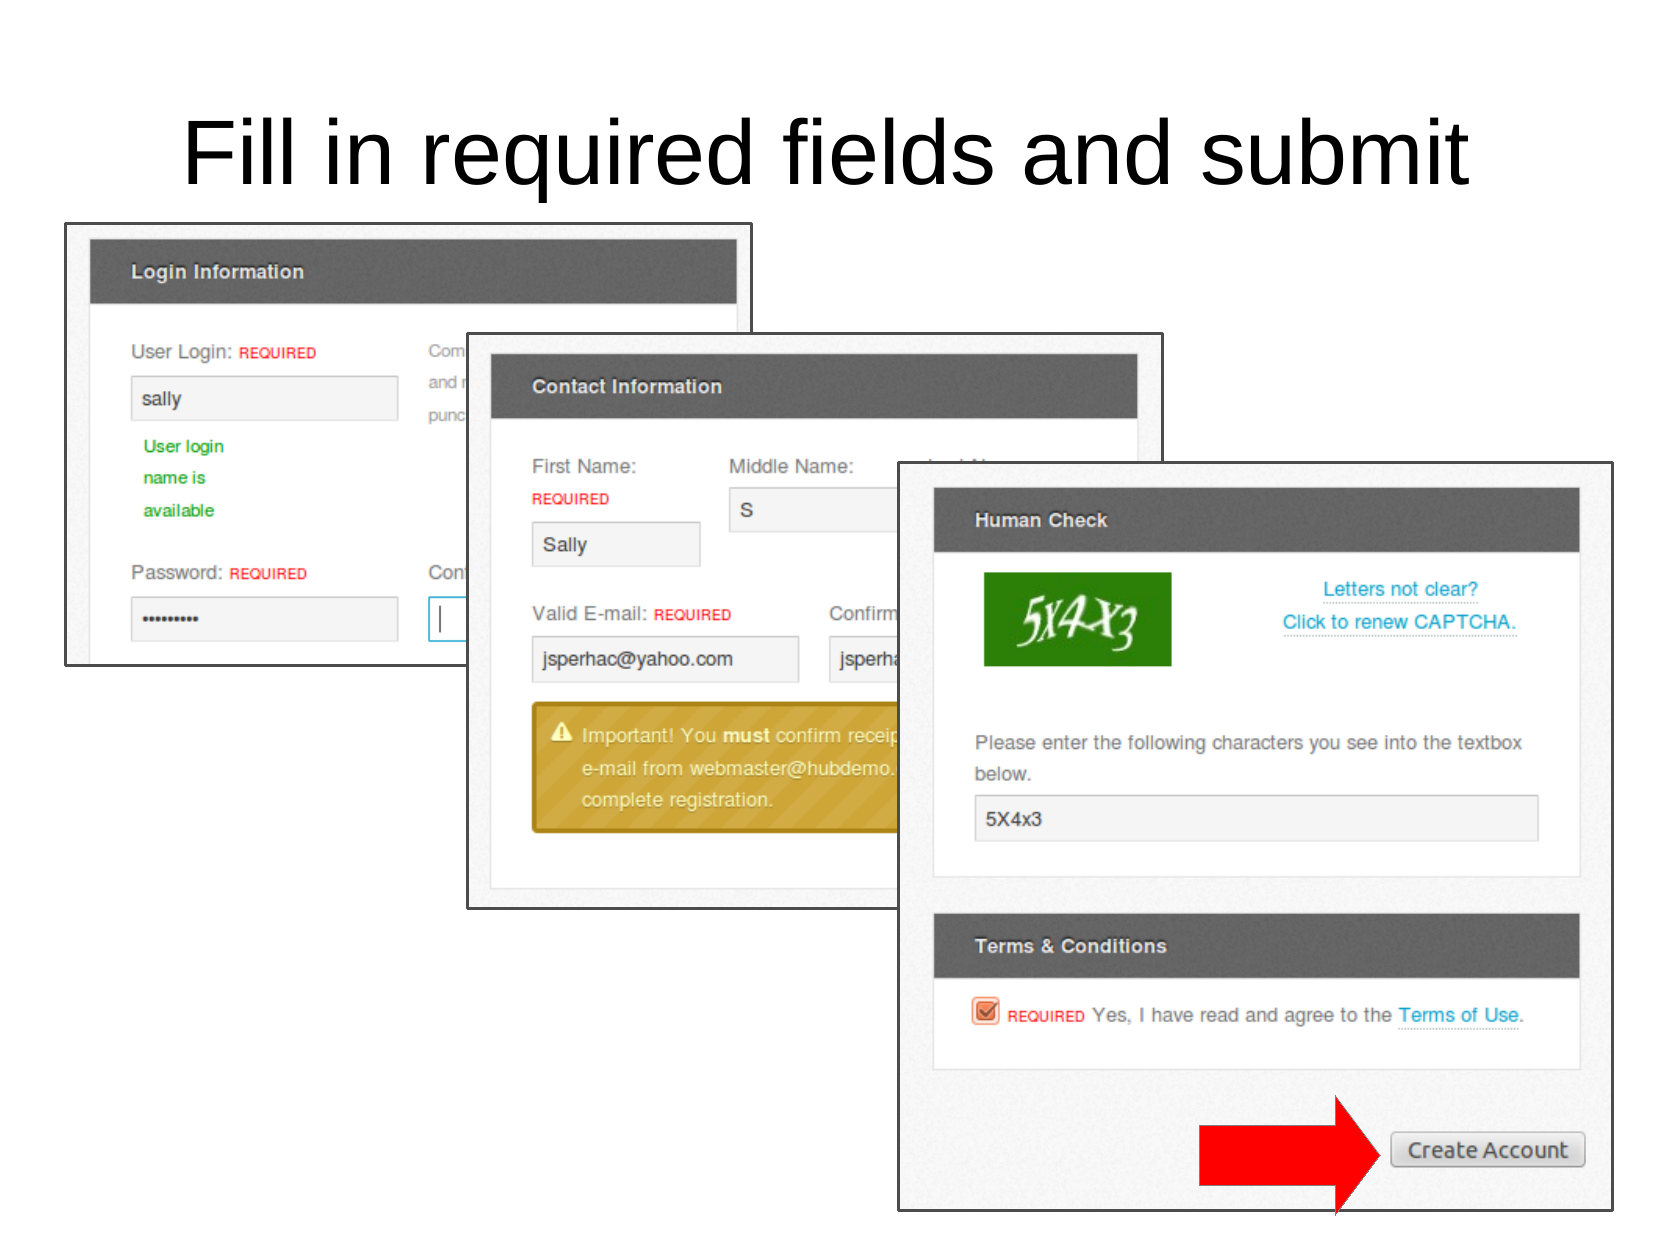

# Fill in required fields and submit